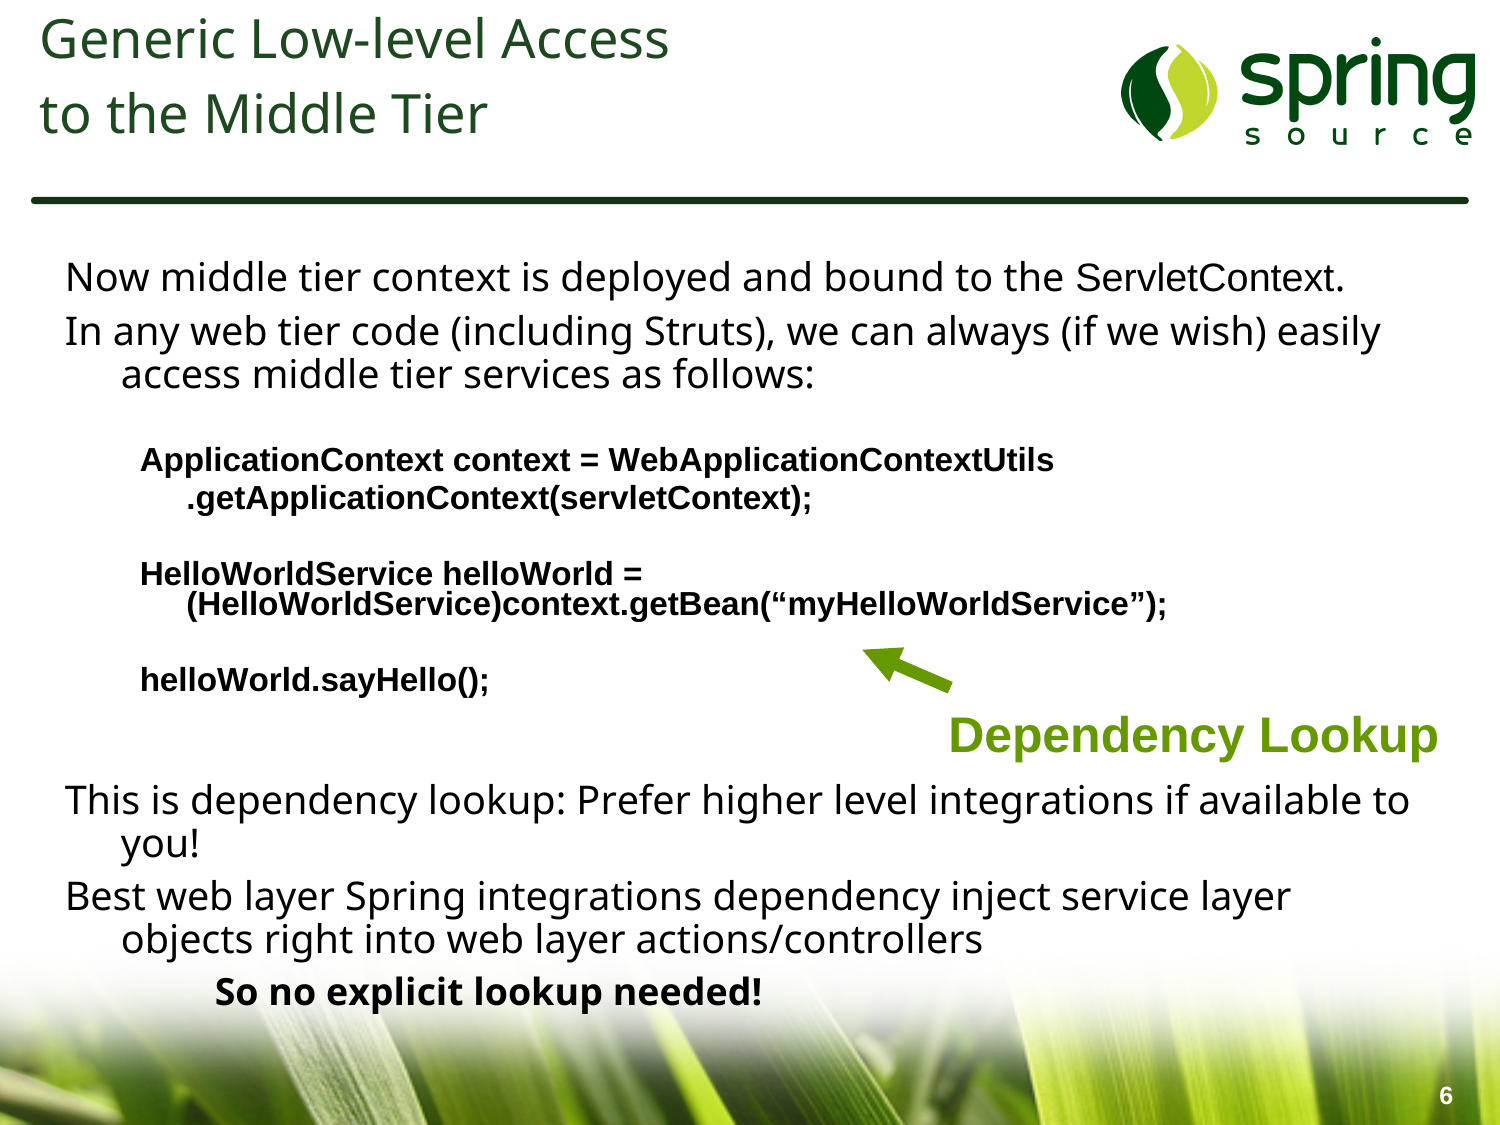

# Generic Low-level Access to the Middle Tier
Now middle tier context is deployed and bound to the ServletContext.
In any web tier code (including Struts), we can always (if we wish) easily access middle tier services as follows:
ApplicationContext context = WebApplicationContextUtils
	.getApplicationContext(servletContext);
HelloWorldService helloWorld = (HelloWorldService)context.getBean(“myHelloWorldService”);
helloWorld.sayHello();
This is dependency lookup: Prefer higher level integrations if available to you!
Best web layer Spring integrations dependency inject service layer objects right into web layer actions/controllers
So no explicit lookup needed!
Dependency Lookup